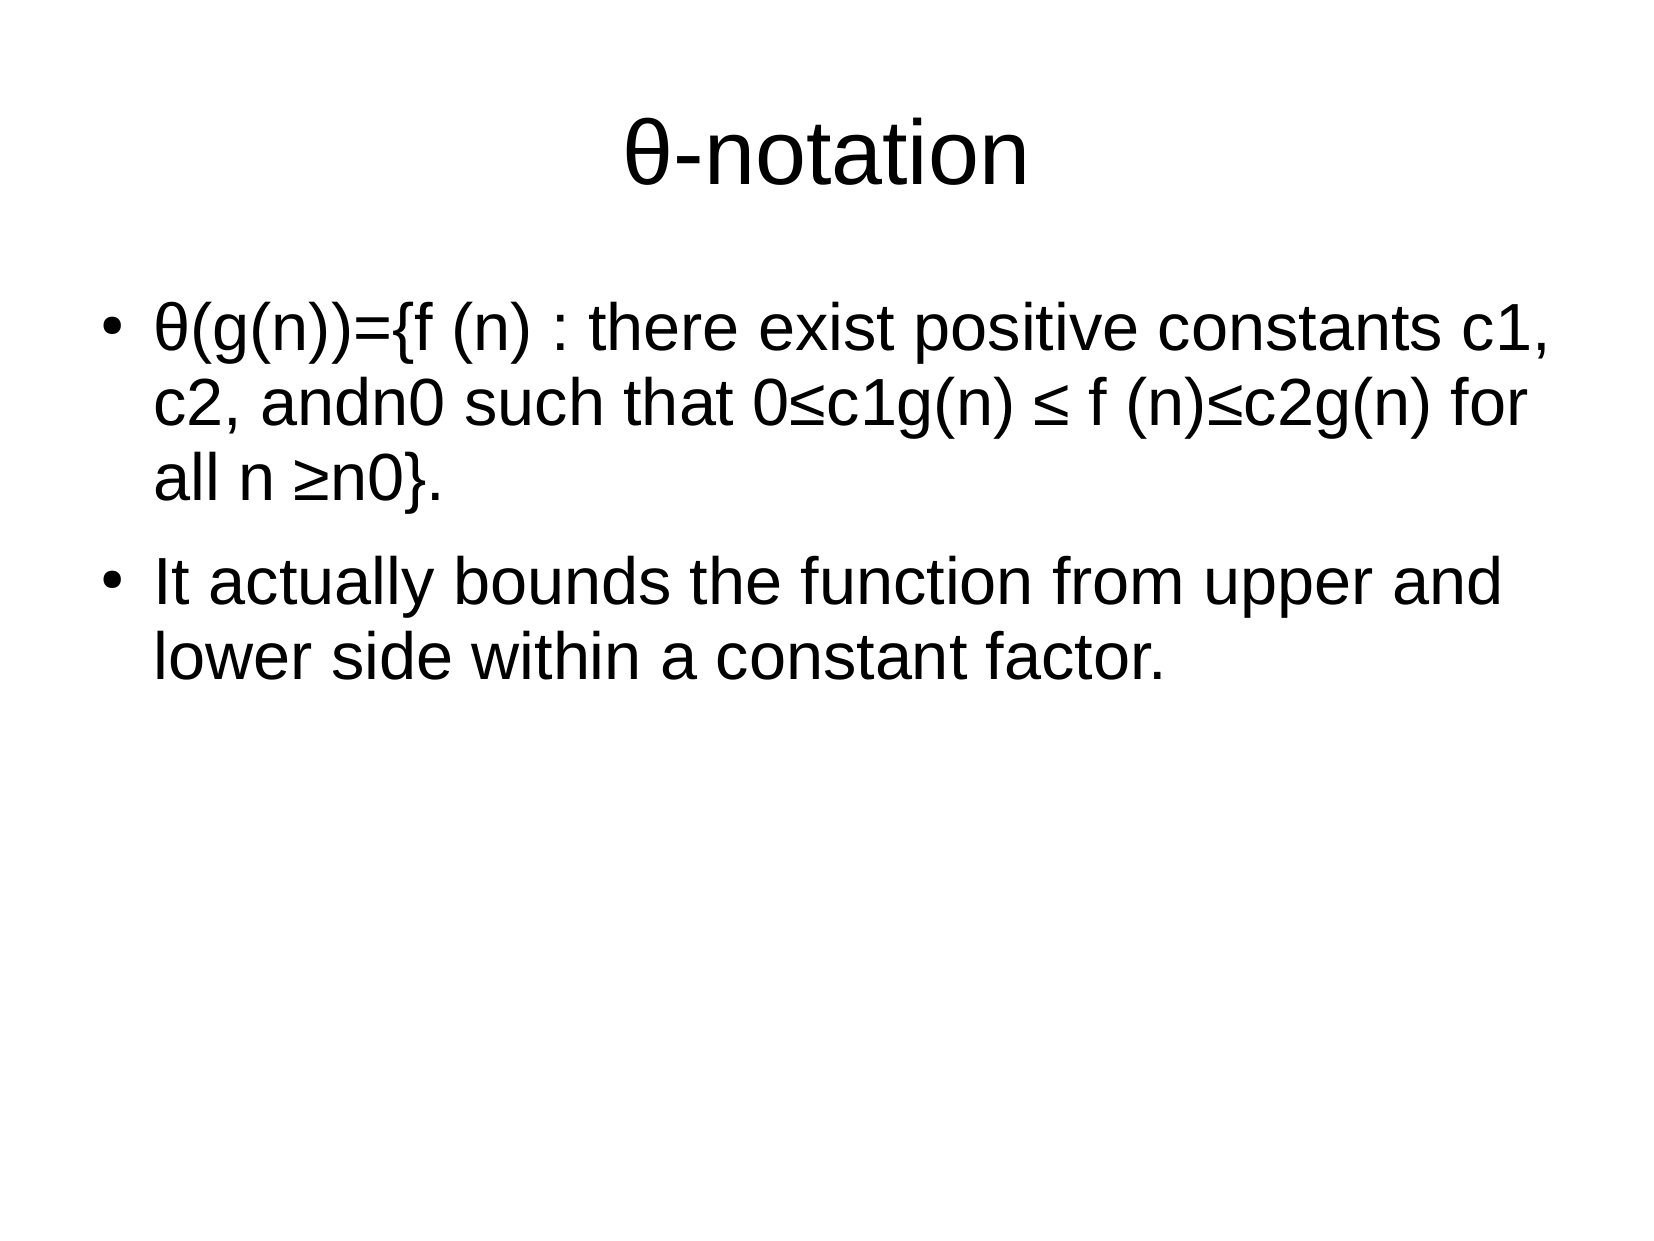

# θ-notation
θ(g(n))={f (n) : there exist positive constants c1, c2, andn0 such that 0≤c1g(n) ≤ f (n)≤c2g(n) for all n ≥n0}.
It actually bounds the function from upper and lower side within a constant factor.